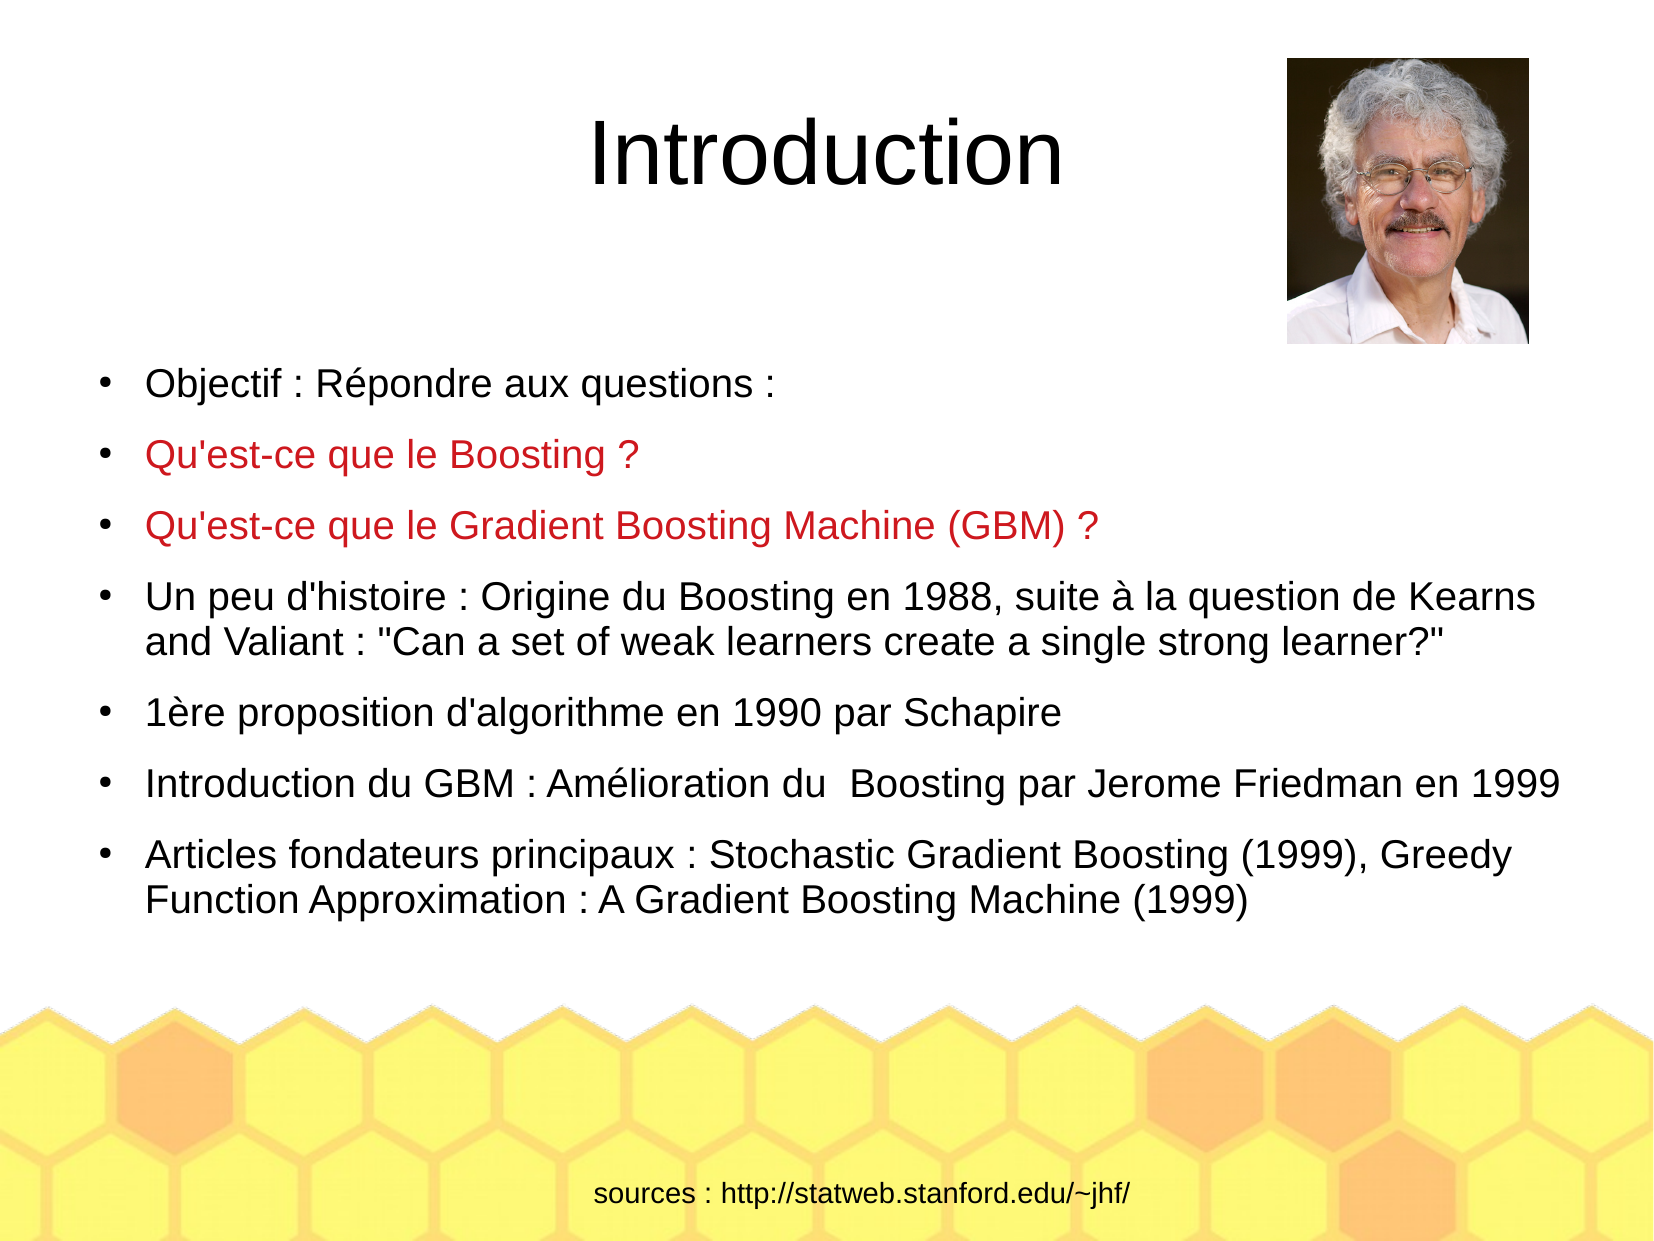

# Introduction
Objectif : Répondre aux questions :
Qu'est-ce que le Boosting ?
Qu'est-ce que le Gradient Boosting Machine (GBM) ?
Un peu d'histoire : Origine du Boosting en 1988, suite à la question de Kearns and Valiant : "Can a set of weak learners create a single strong learner?"
1ère proposition d'algorithme en 1990 par Schapire
Introduction du GBM : Amélioration du  Boosting par Jerome Friedman en 1999
Articles fondateurs principaux : Stochastic Gradient Boosting (1999), Greedy Function Approximation : A Gradient Boosting Machine (1999)
sources : http://statweb.stanford.edu/~jhf/